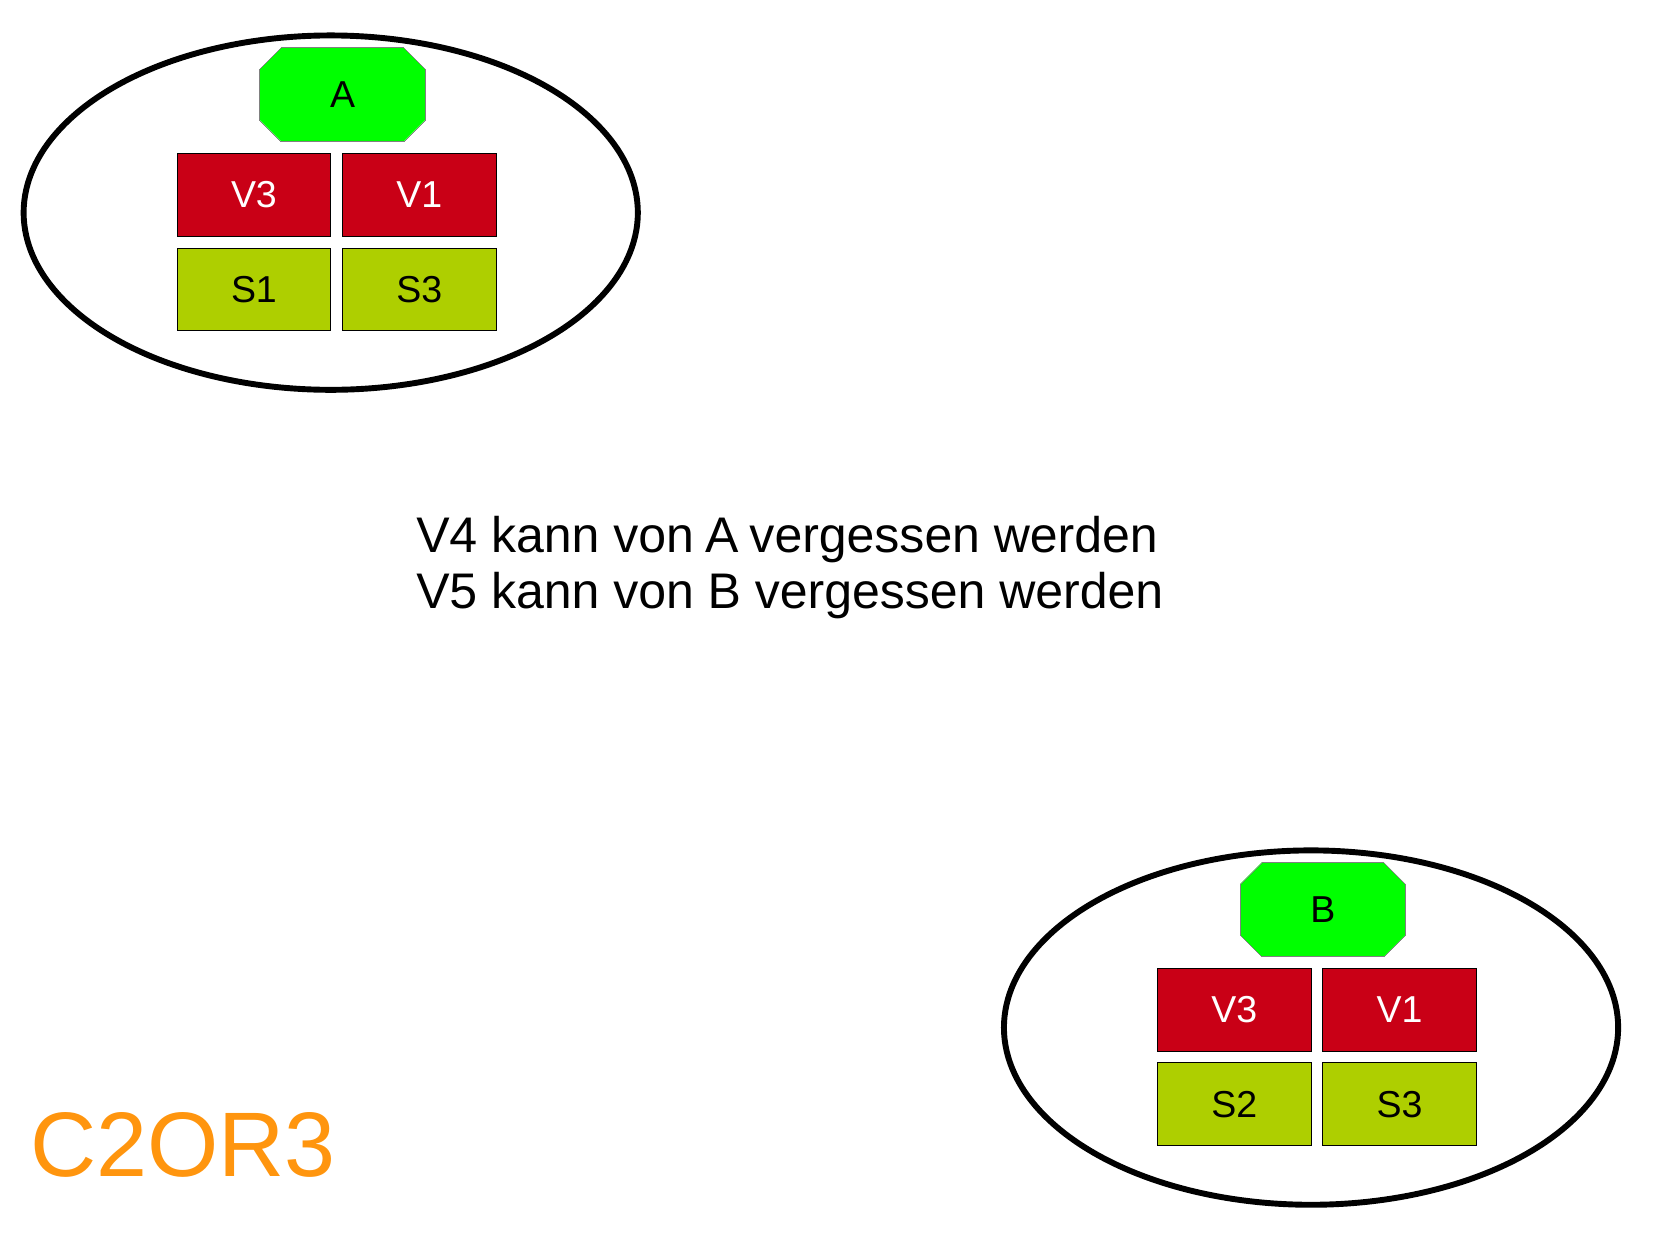

A
V3
V1
S1
S3
V4 kann von A vergessen werden
V5 kann von B vergessen werden
B
V3
V1
S3
C2OR3
S2
S3